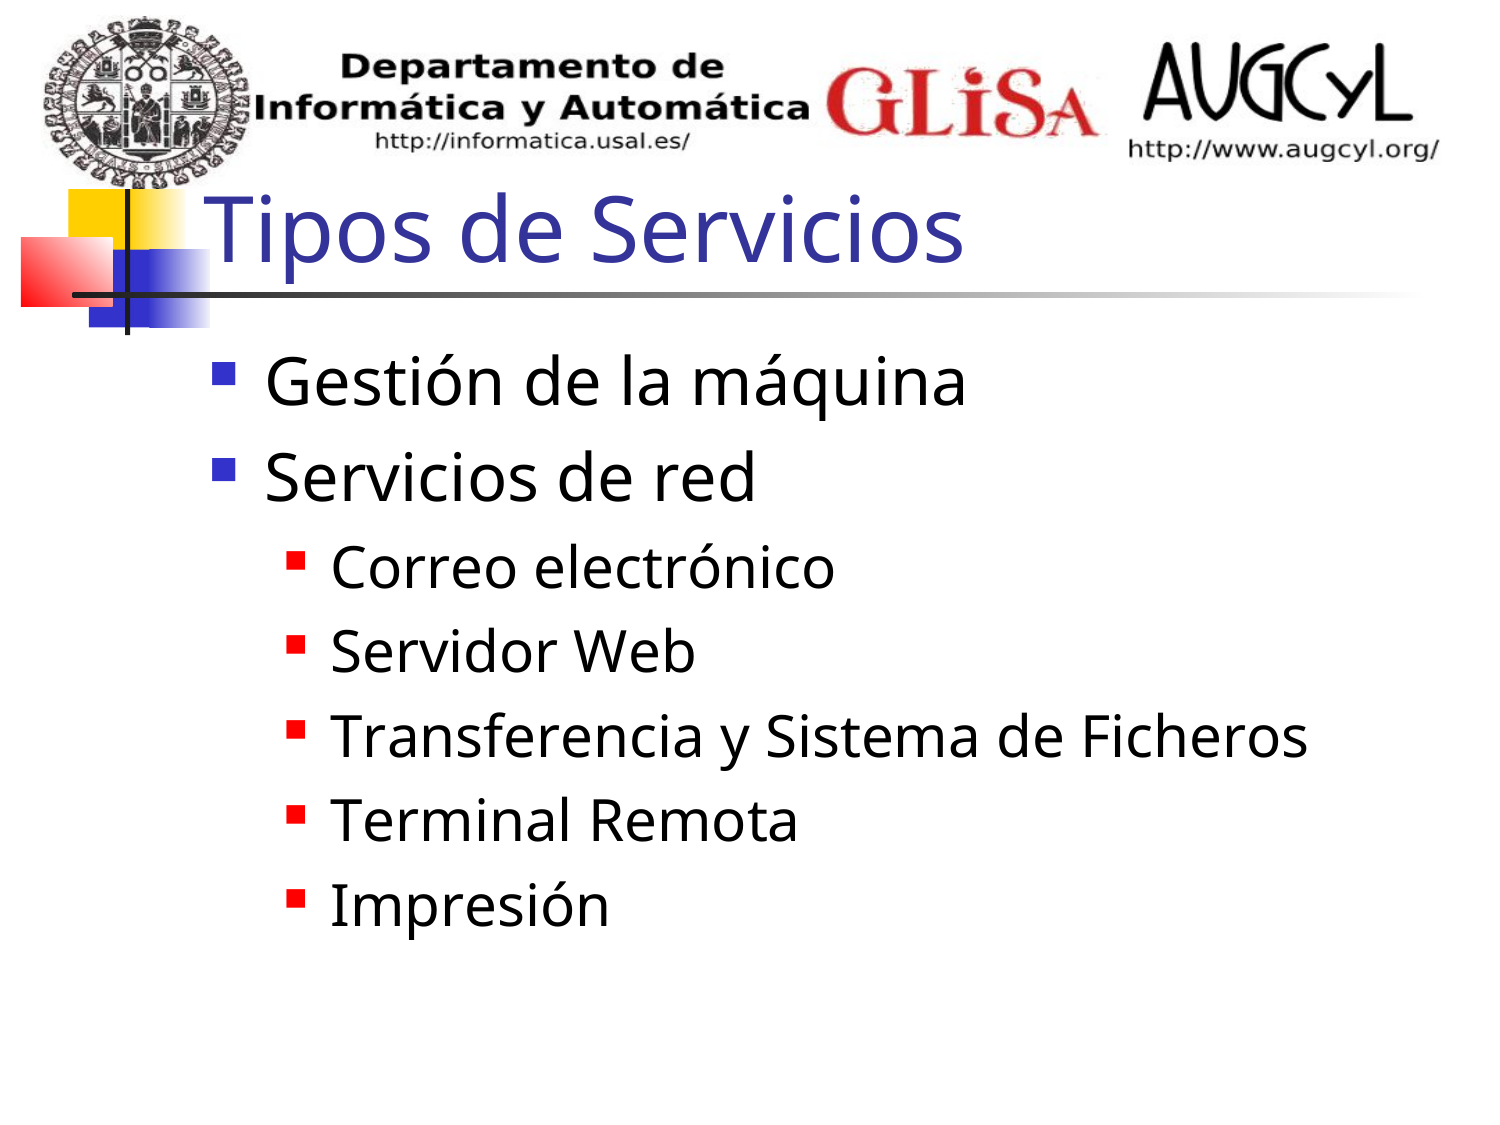

# Tipos de Servicios
Gestión de la máquina
Servicios de red
Correo electrónico
Servidor Web
Transferencia y Sistema de Ficheros
Terminal Remota
Impresión